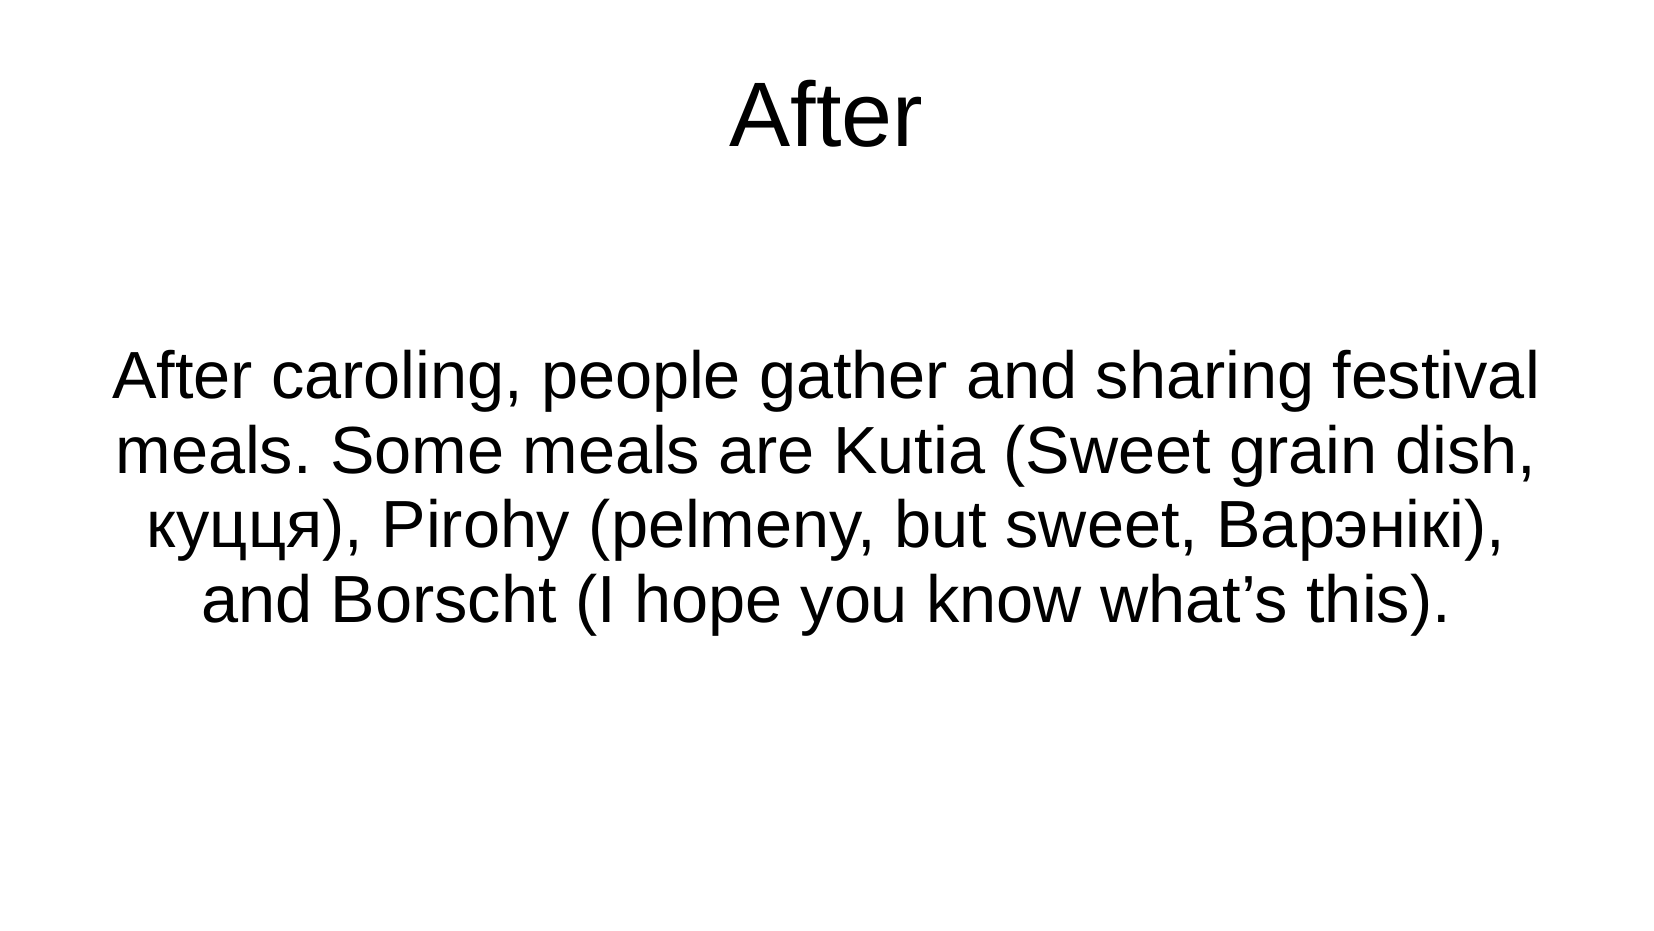

# After
After caroling, people gather and sharing festival meals. Some meals are Kutia (Sweet grain dish, куцця), Pirohy (pelmeny, but sweet, Варэнiкi), and Borscht (I hope you know what’s this).